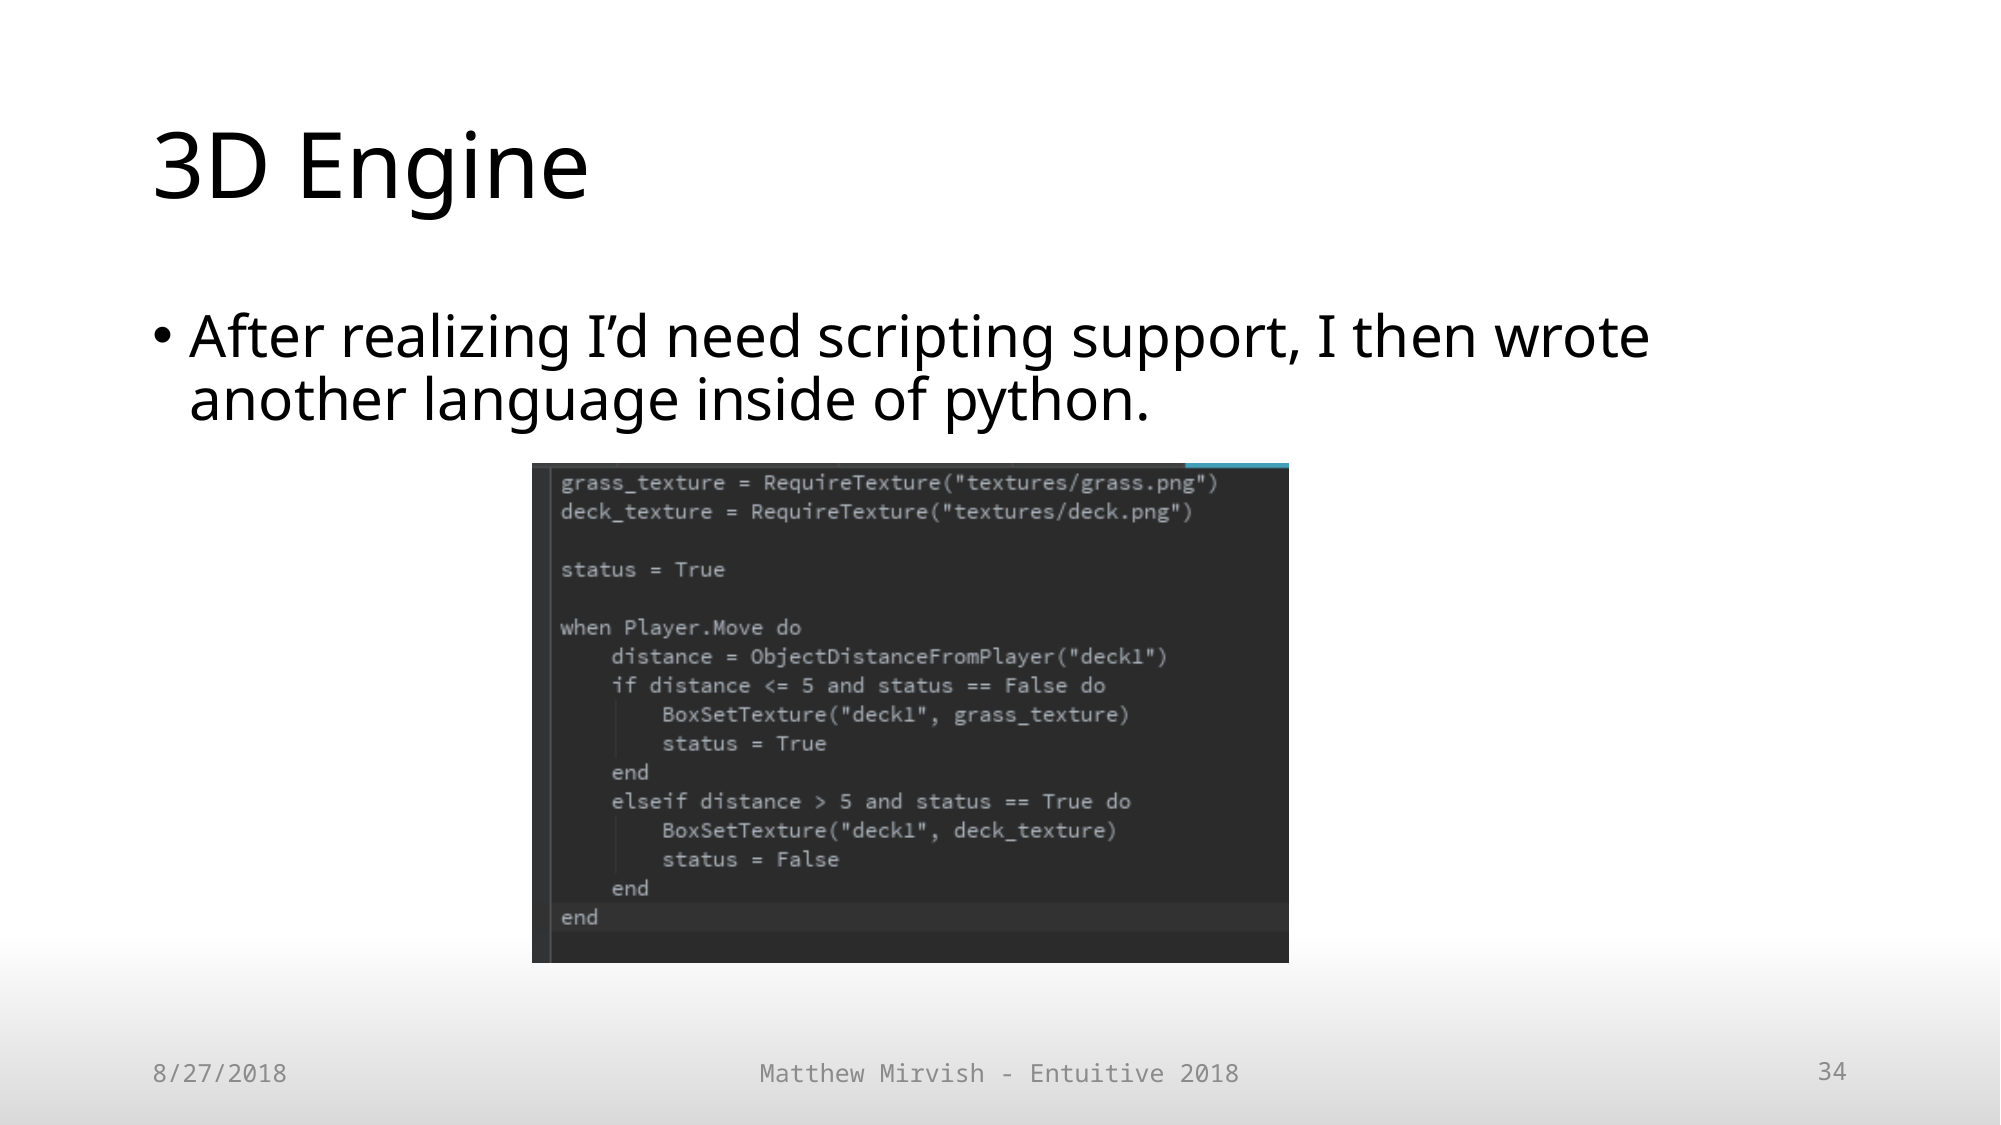

# 3D Engine
After realizing I’d need scripting support, I then wrote another language inside of python.
8/27/2018
Matthew Mirvish - Entuitive 2018